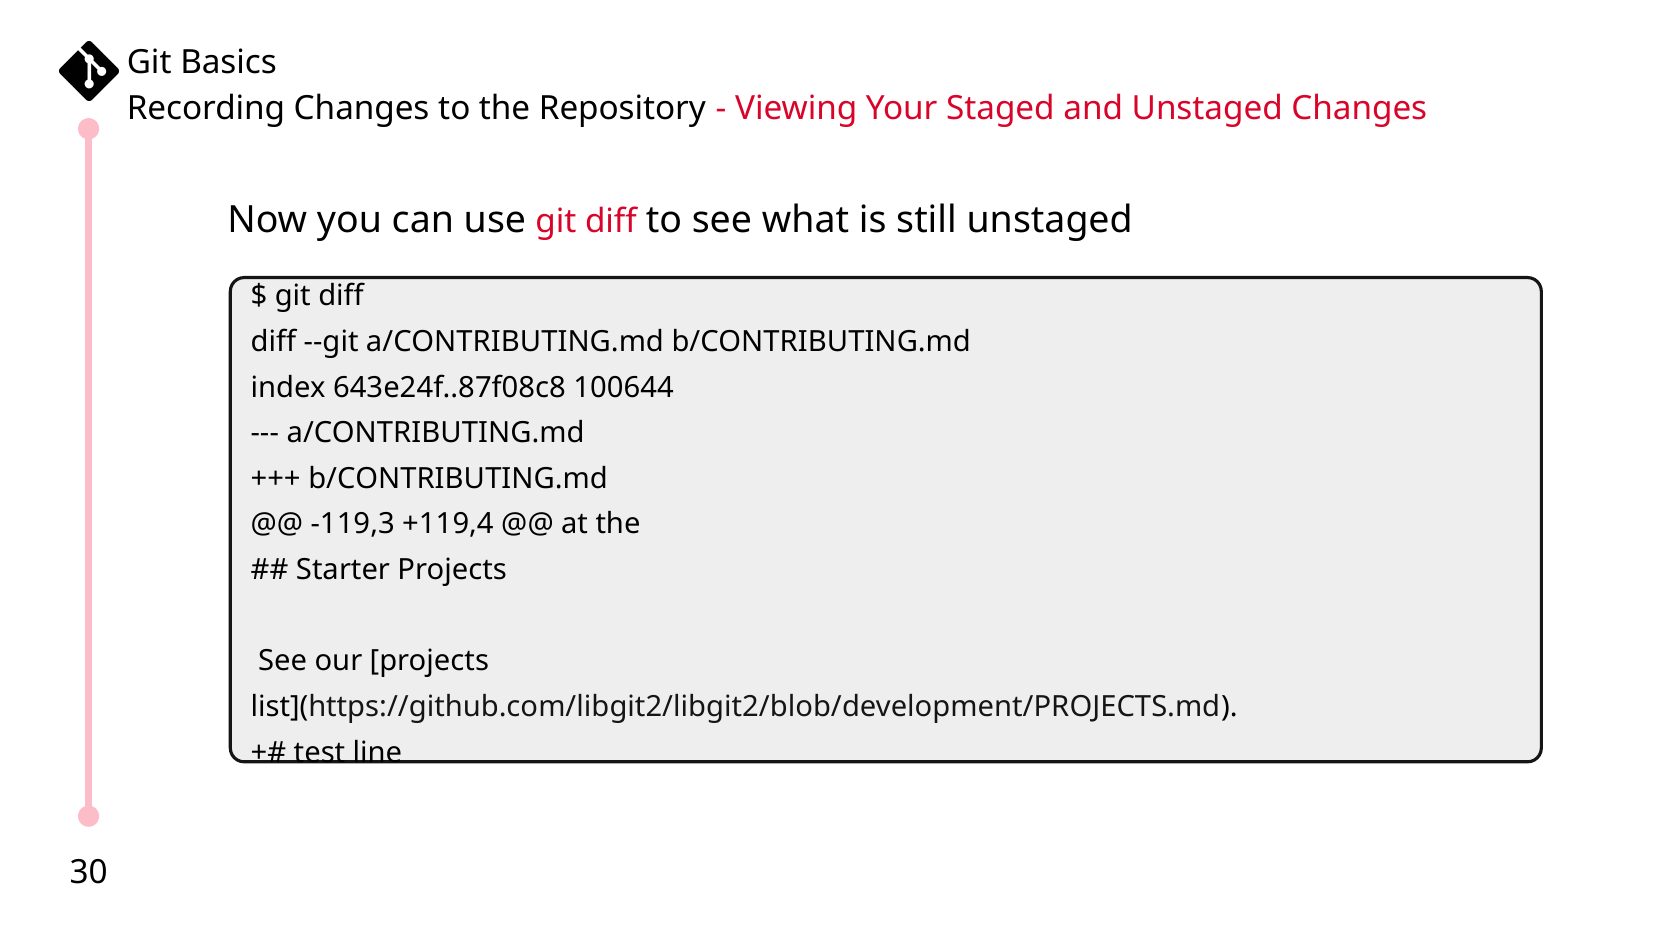

Git Basics
Recording Changes to the Repository - Viewing Your Staged and Unstaged Changes
Now you can use git diff to see what is still unstaged
$ git diff
diff --git a/CONTRIBUTING.md b/CONTRIBUTING.md
index 643e24f..87f08c8 100644
--- a/CONTRIBUTING.md
+++ b/CONTRIBUTING.md
@@ -119,3 +119,4 @@ at the
## Starter Projects
 See our [projects
list](https://github.com/libgit2/libgit2/blob/development/PROJECTS.md).
+# test line
30